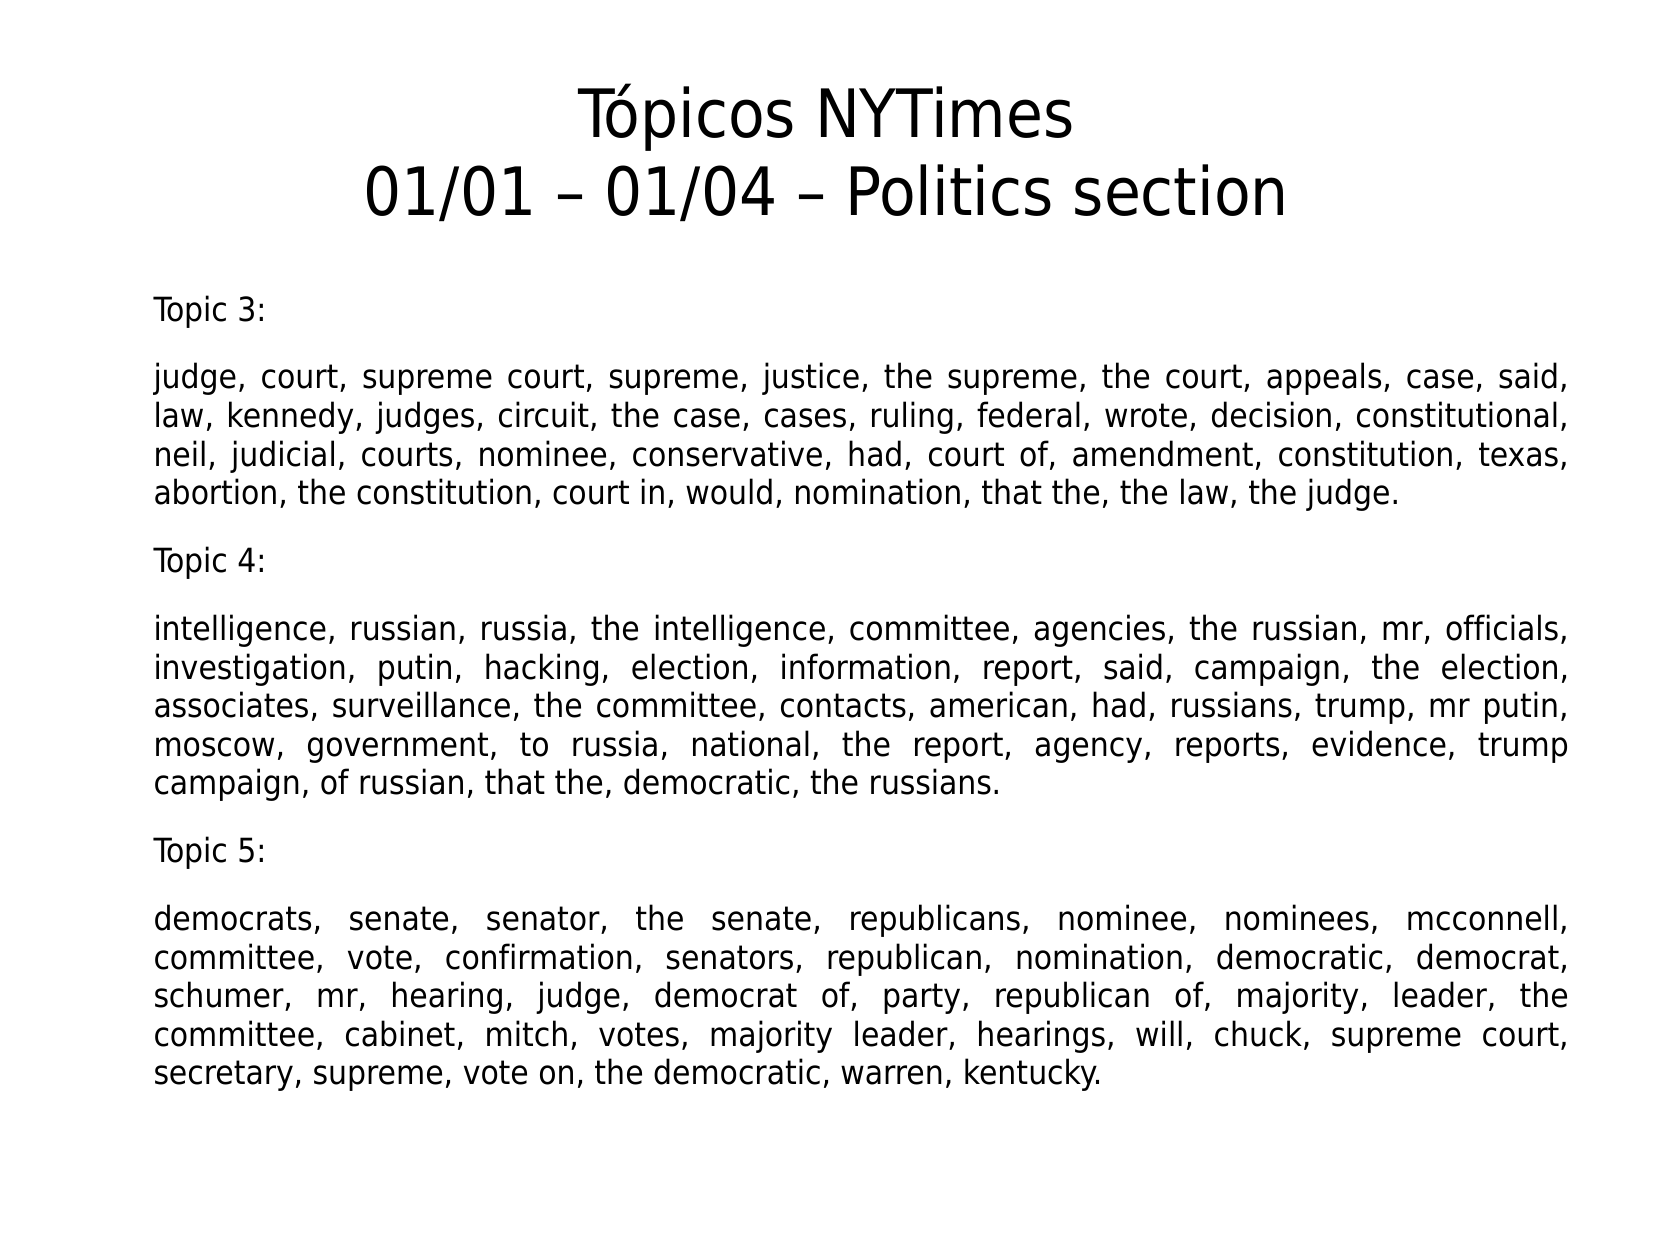

# Tópicos NYTimes 01/01 – 01/04 – Politics section
Topic 3:
judge, court, supreme court, supreme, justice, the supreme, the court, appeals, case, said, law, kennedy, judges, circuit, the case, cases, ruling, federal, wrote, decision, constitutional, neil, judicial, courts, nominee, conservative, had, court of, amendment, constitution, texas, abortion, the constitution, court in, would, nomination, that the, the law, the judge.
Topic 4:
intelligence, russian, russia, the intelligence, committee, agencies, the russian, mr, officials, investigation, putin, hacking, election, information, report, said, campaign, the election, associates, surveillance, the committee, contacts, american, had, russians, trump, mr putin, moscow, government, to russia, national, the report, agency, reports, evidence, trump campaign, of russian, that the, democratic, the russians.
Topic 5:
democrats, senate, senator, the senate, republicans, nominee, nominees, mcconnell, committee, vote, confirmation, senators, republican, nomination, democratic, democrat, schumer, mr, hearing, judge, democrat of, party, republican of, majority, leader, the committee, cabinet, mitch, votes, majority leader, hearings, will, chuck, supreme court, secretary, supreme, vote on, the democratic, warren, kentucky.